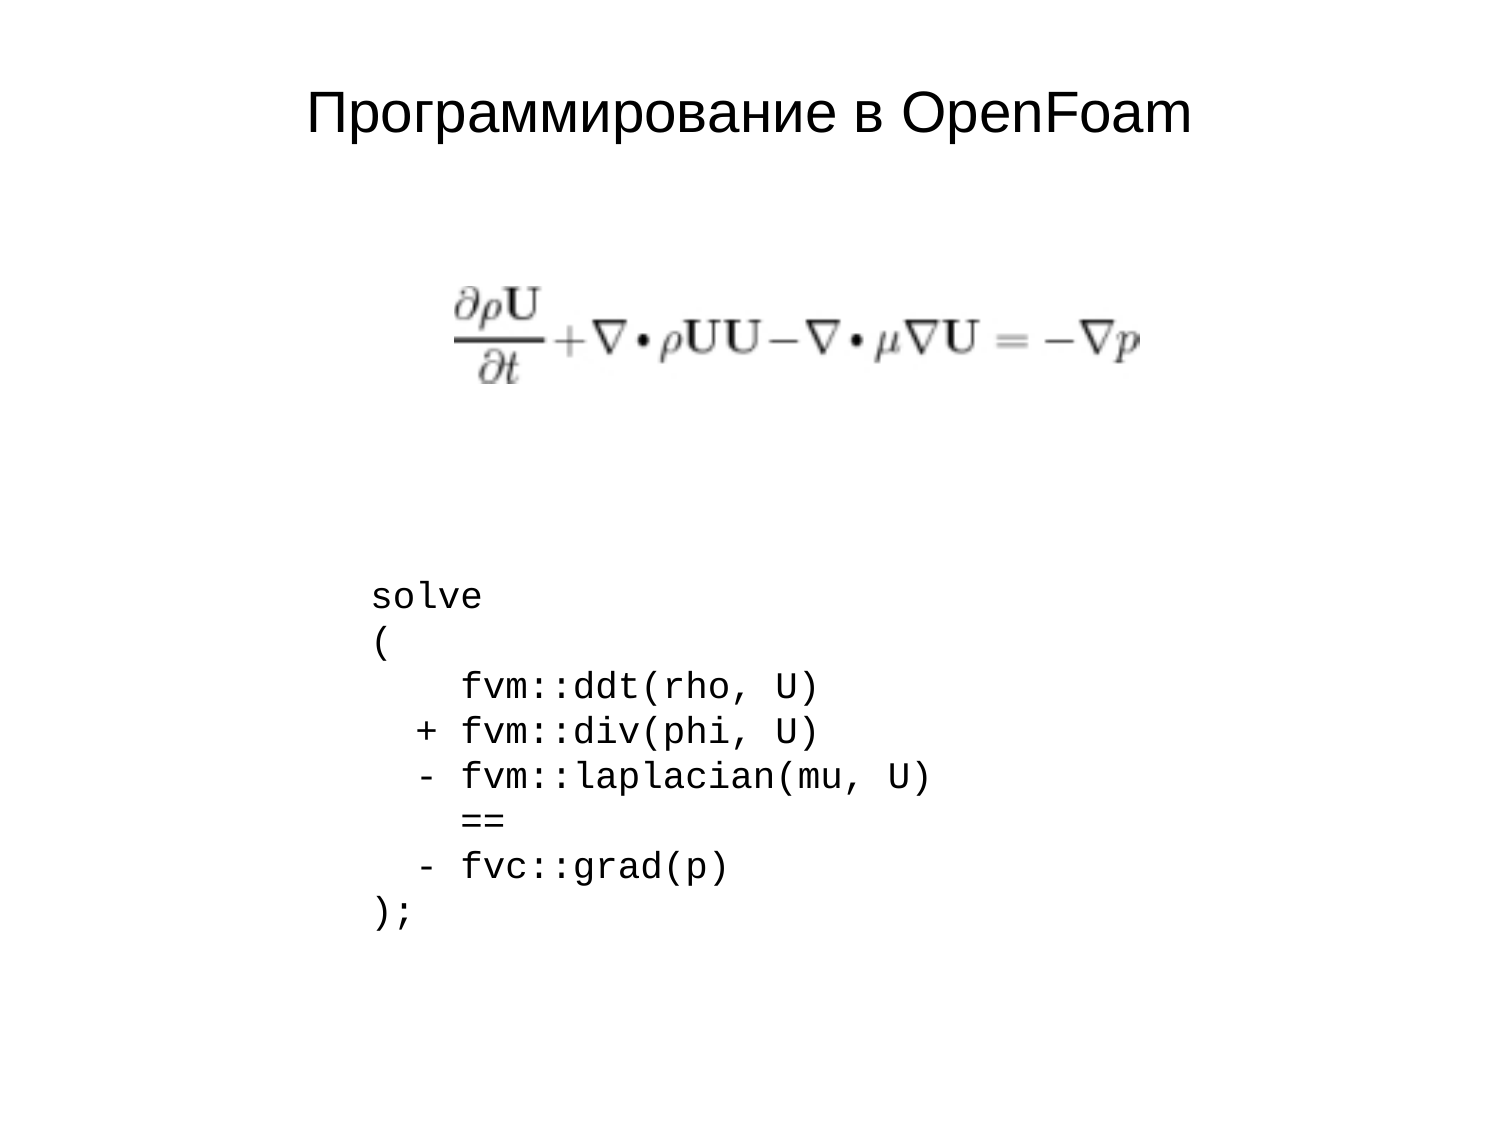

# Программирование в OpenFoam
| |
| --- |
| solve     (         fvm::ddt(rho, U)       + fvm::div(phi, U)       - fvm::laplacian(mu, U)         ==       - fvc::grad(p)     ); |
| --- |